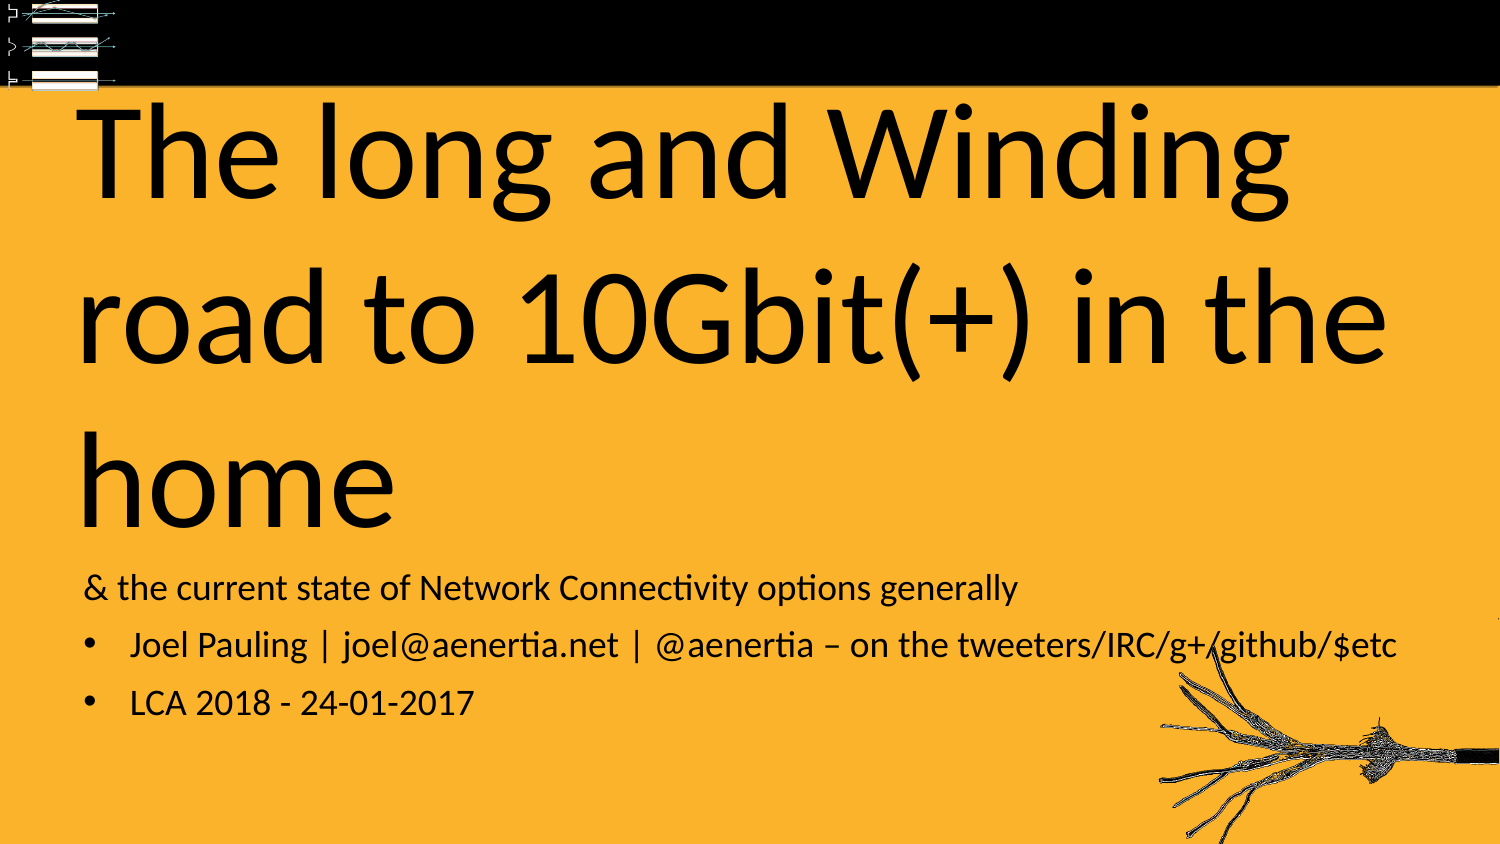

The long and Winding road to 10Gbit(+) in the home
& the current state of Network Connectivity options generally
Joel Pauling | joel@aenertia.net | @aenertia – on the tweeters/IRC/g+/github/$etc
LCA 2018 - 24-01-2017